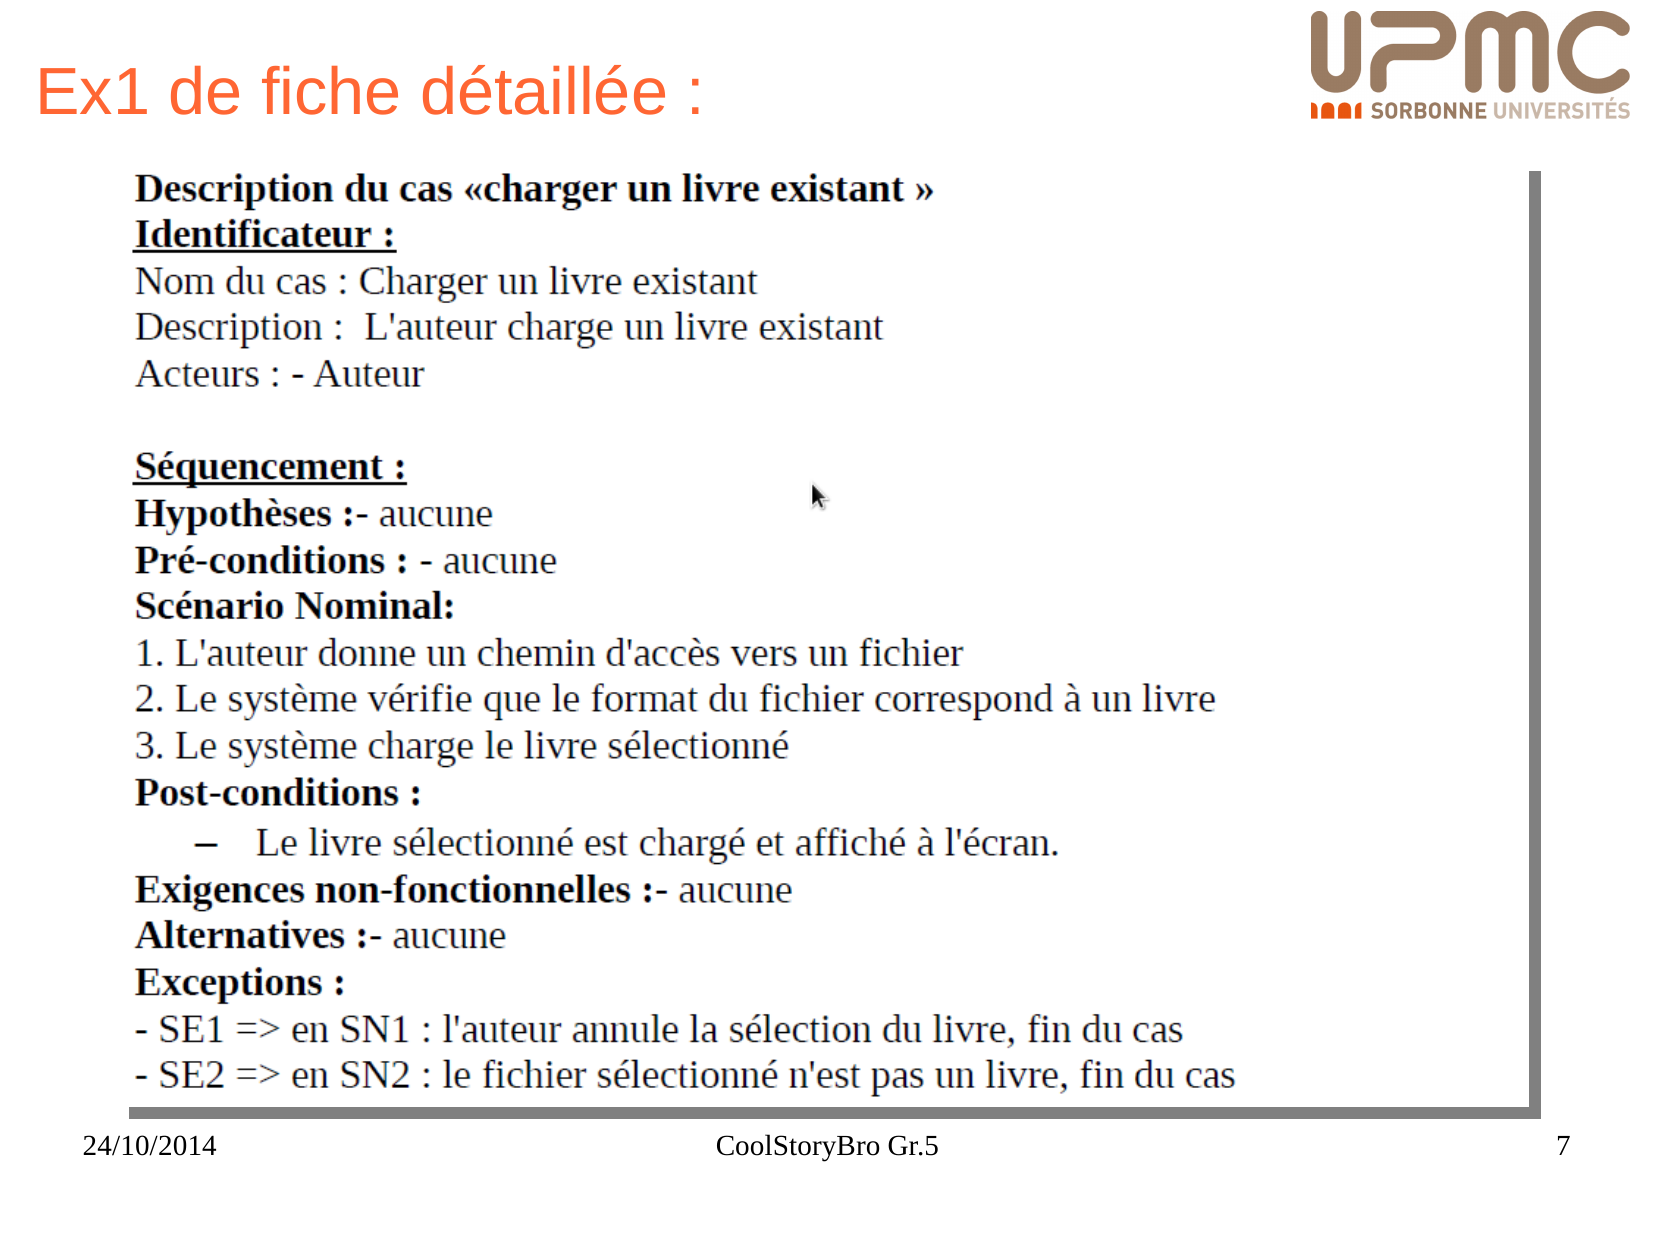

# Ex1 de fiche détaillée :
24/10/2014
CoolStoryBro Gr.5
7